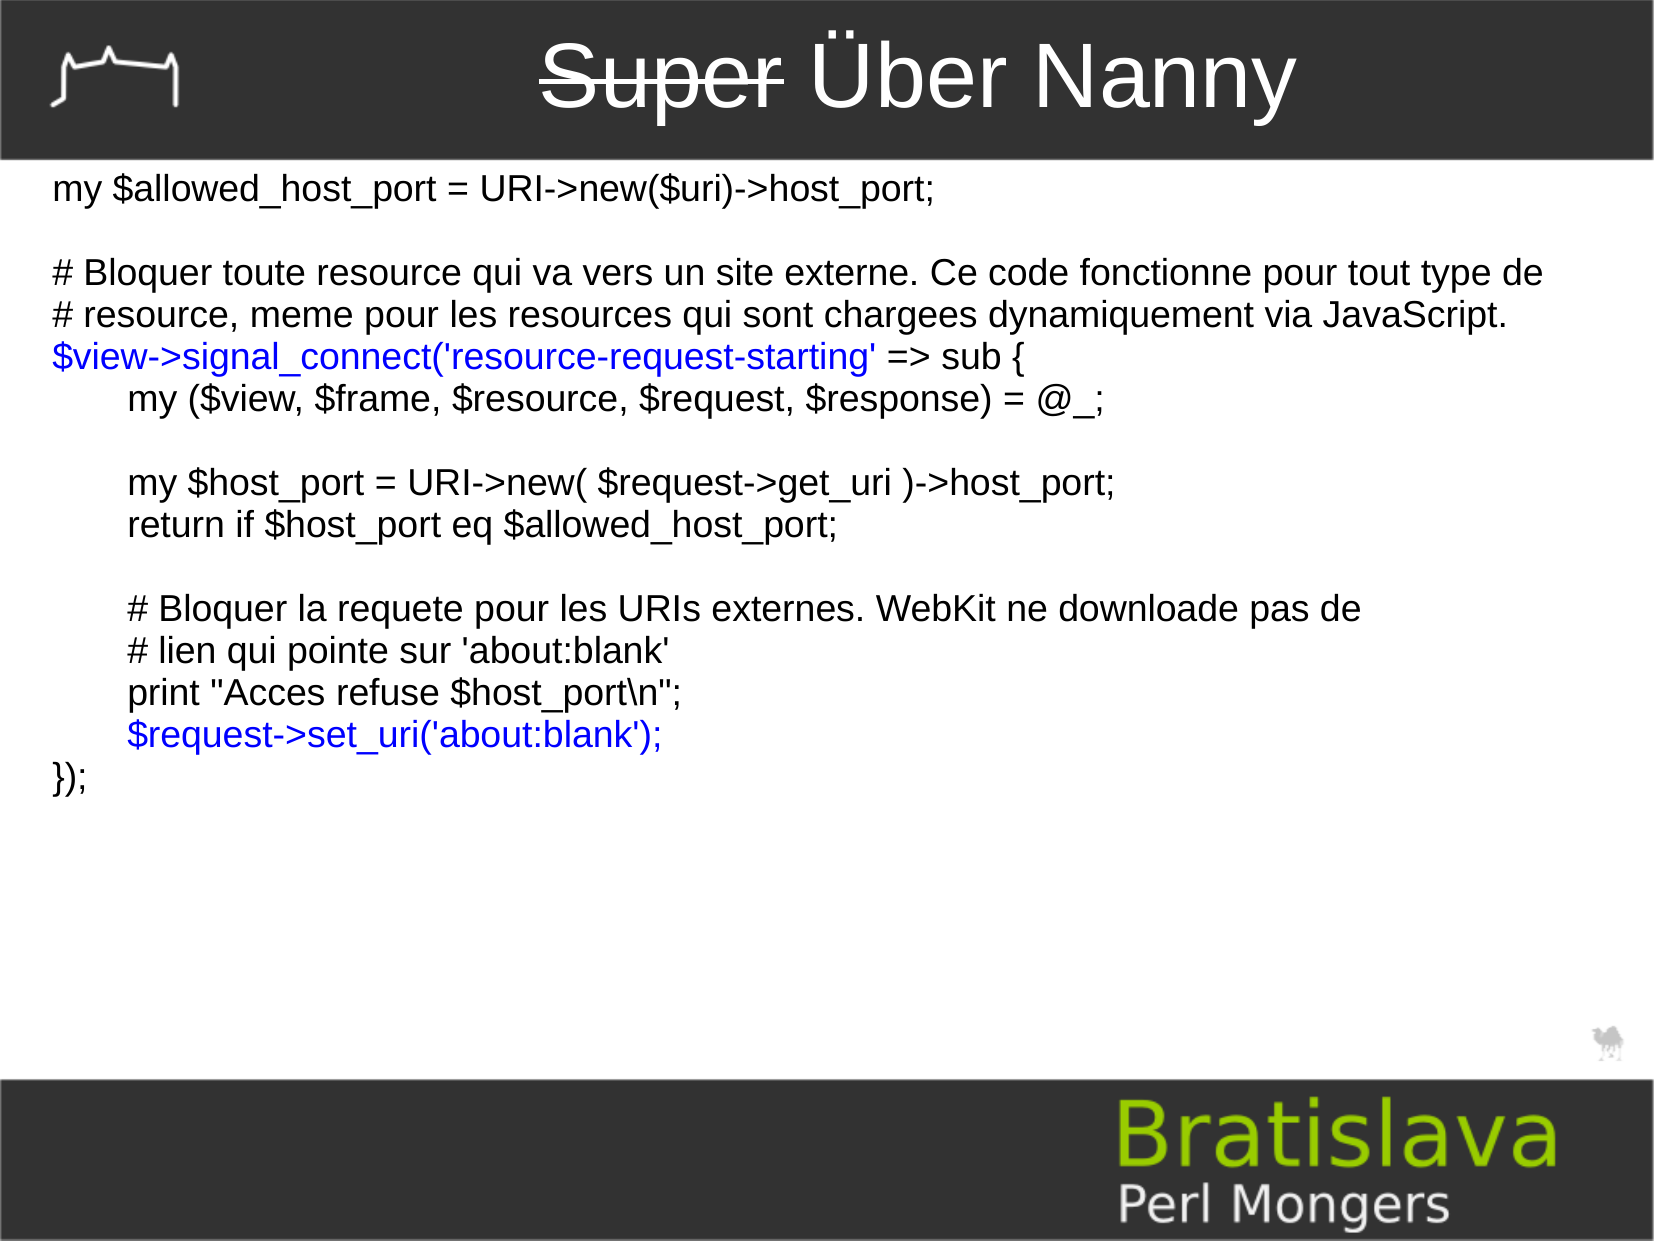

# Super Über Nanny
my $allowed_host_port = URI->new($uri)->host_port;
# Bloquer toute resource qui va vers un site externe. Ce code fonctionne pour tout type de
# resource, meme pour les resources qui sont chargees dynamiquement via JavaScript.
$view->signal_connect('resource-request-starting' => sub {
	my ($view, $frame, $resource, $request, $response) = @_;
	my $host_port = URI->new( $request->get_uri )->host_port;
	return if $host_port eq $allowed_host_port;
	# Bloquer la requete pour les URIs externes. WebKit ne downloade pas de
 	# lien qui pointe sur 'about:blank'
	print "Acces refuse $host_port\n";
	$request->set_uri('about:blank');
});